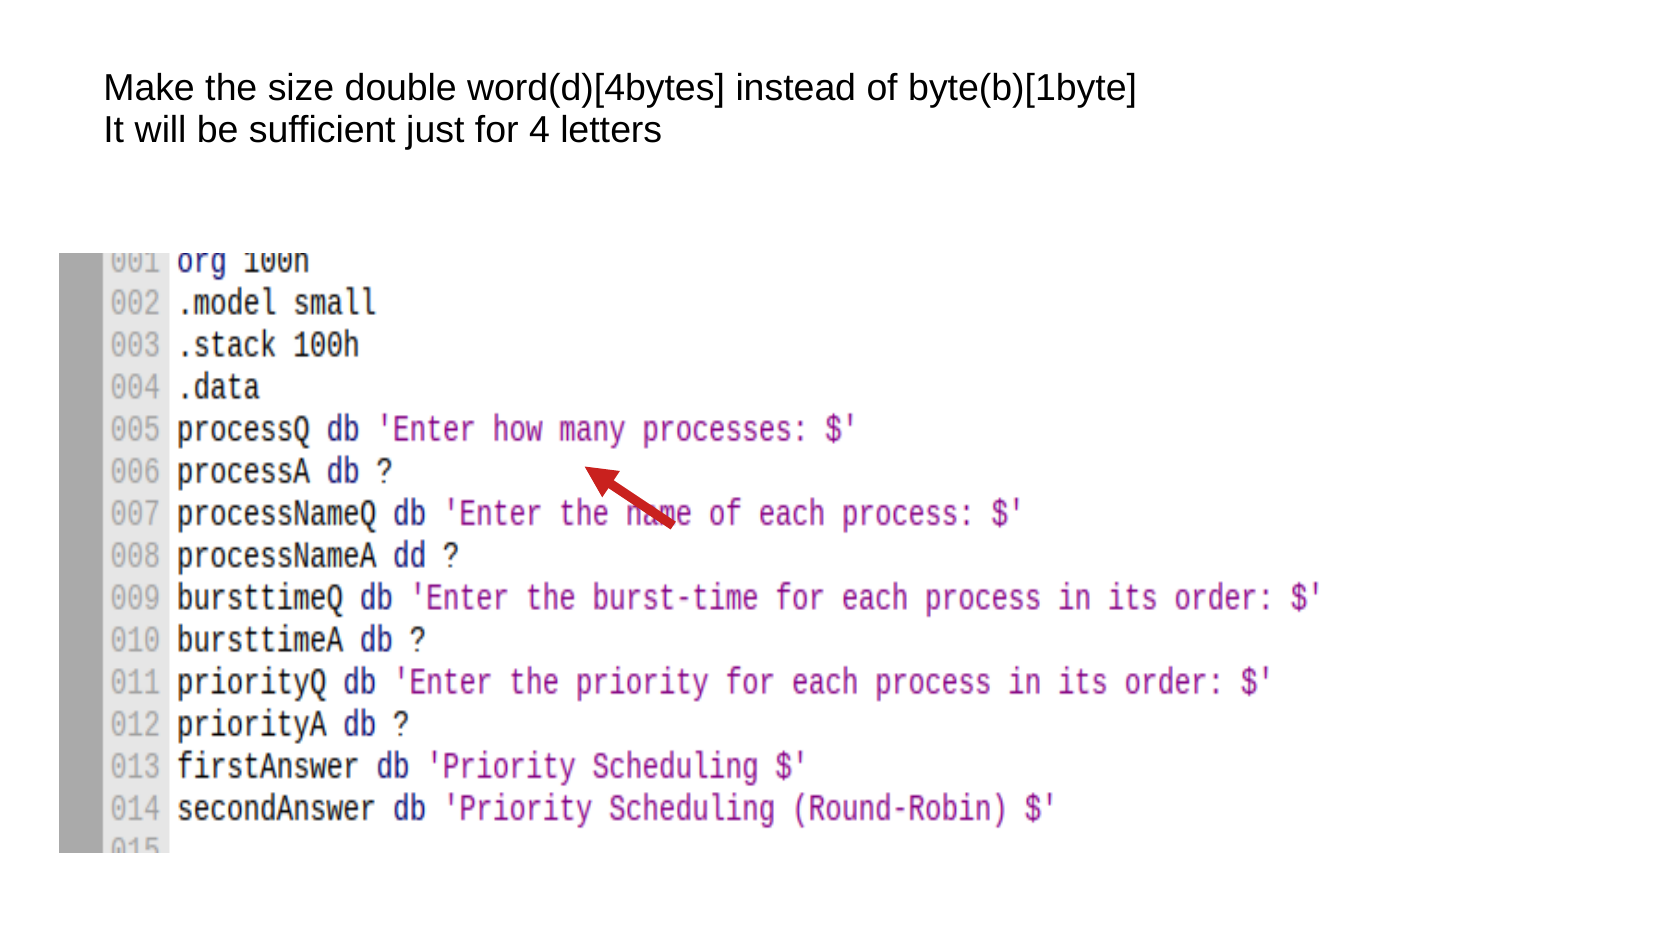

Make the size double word(d)[4bytes] instead of byte(b)[1byte]
It will be sufficient just for 4 letters